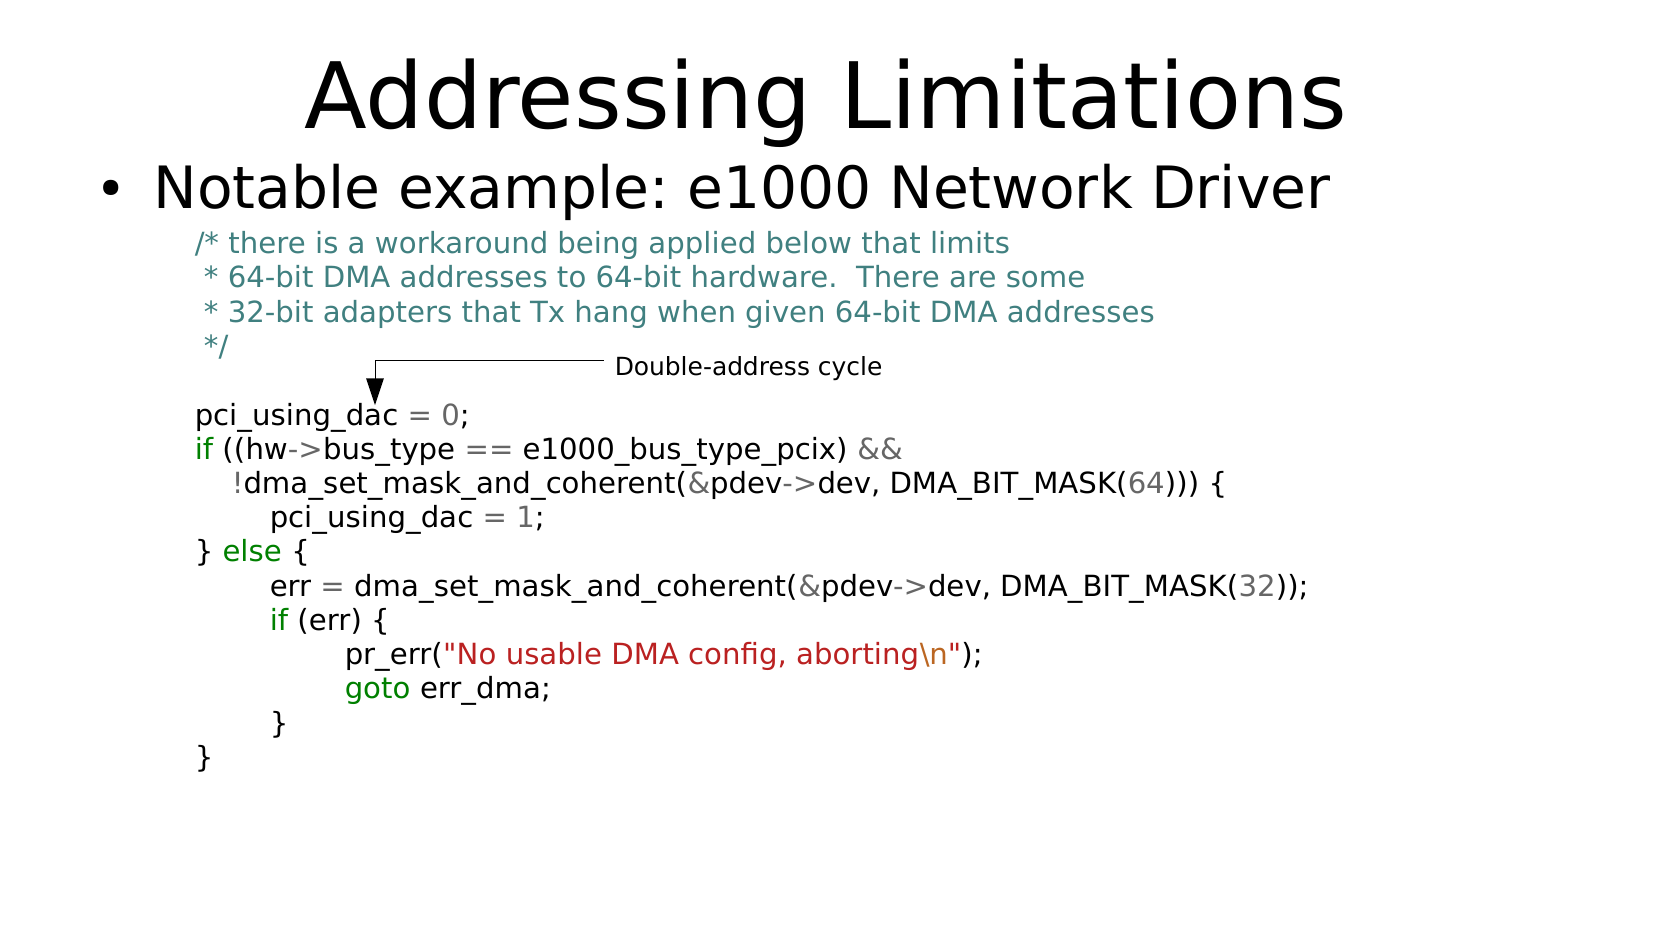

# Addressing Limitations
Notable example: e1000 Network Driver
	/* there is a workaround being applied below that limits
	 * 64-bit DMA addresses to 64-bit hardware. There are some
	 * 32-bit adapters that Tx hang when given 64-bit DMA addresses
	 */
	pci_using_dac = 0;
	if ((hw->bus_type == e1000_bus_type_pcix) &&
	 !dma_set_mask_and_coherent(&pdev->dev, DMA_BIT_MASK(64))) {
		pci_using_dac = 1;
	} else {
		err = dma_set_mask_and_coherent(&pdev->dev, DMA_BIT_MASK(32));
		if (err) {
			pr_err("No usable DMA config, aborting\n");
			goto err_dma;
		}
	}
Double-address cycle